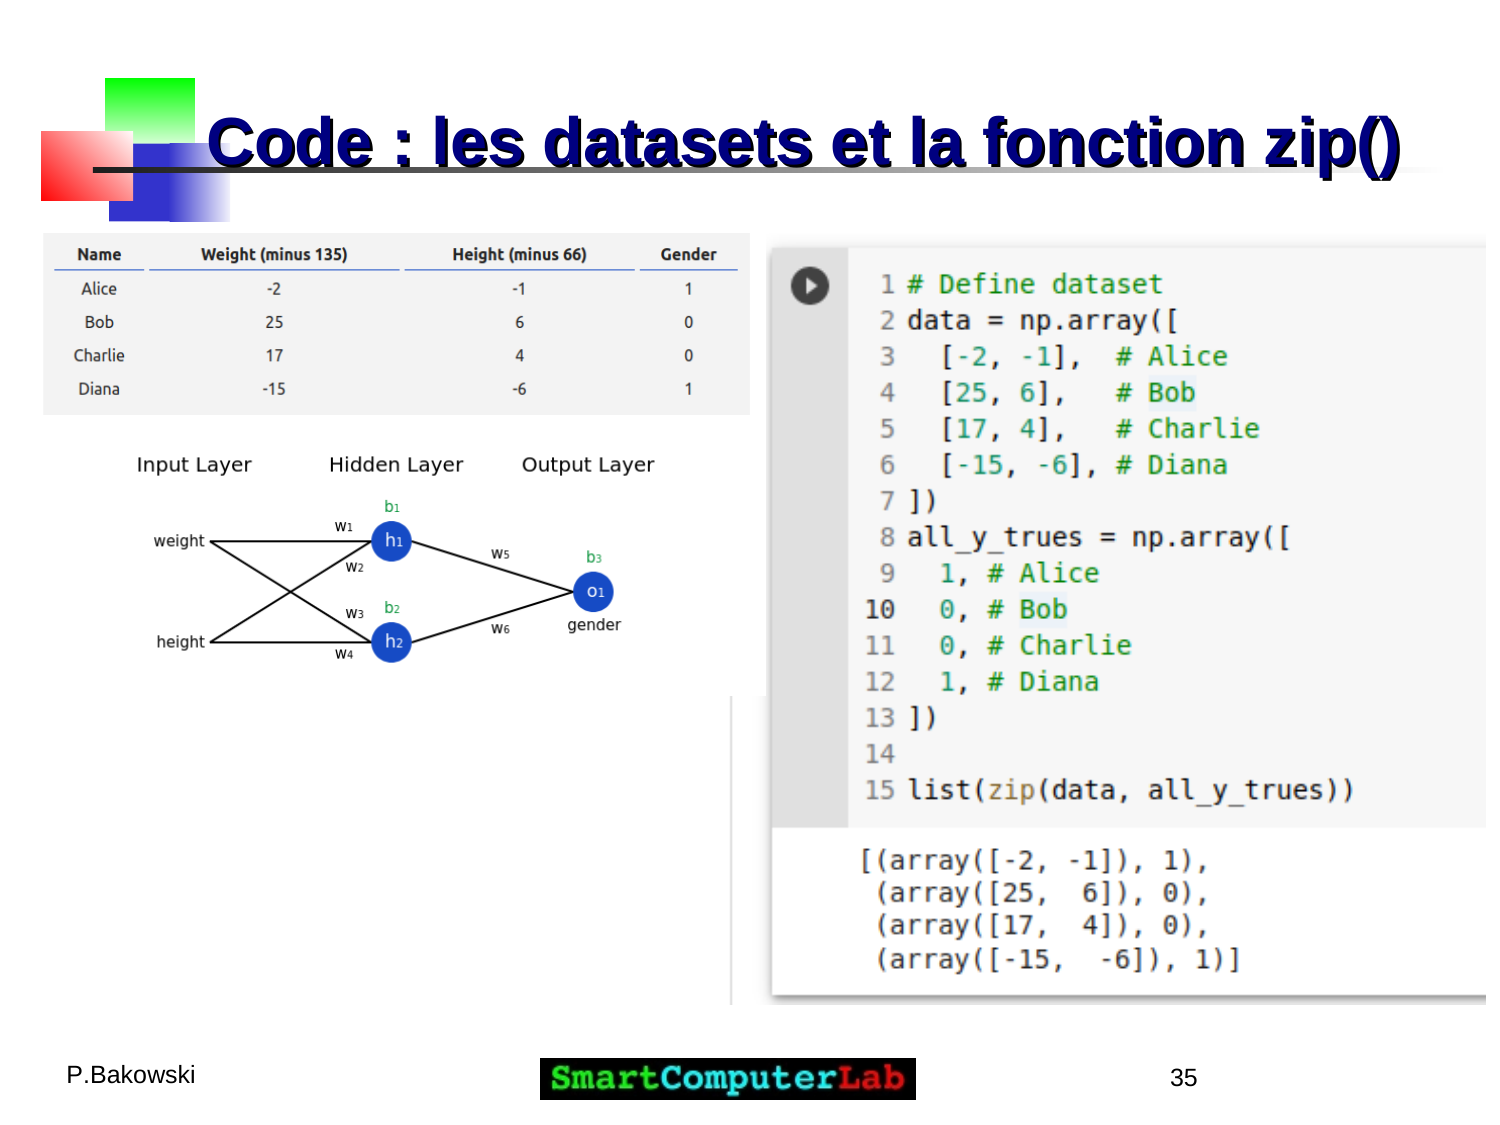

# Code : les datasets et la fonction zip()
35